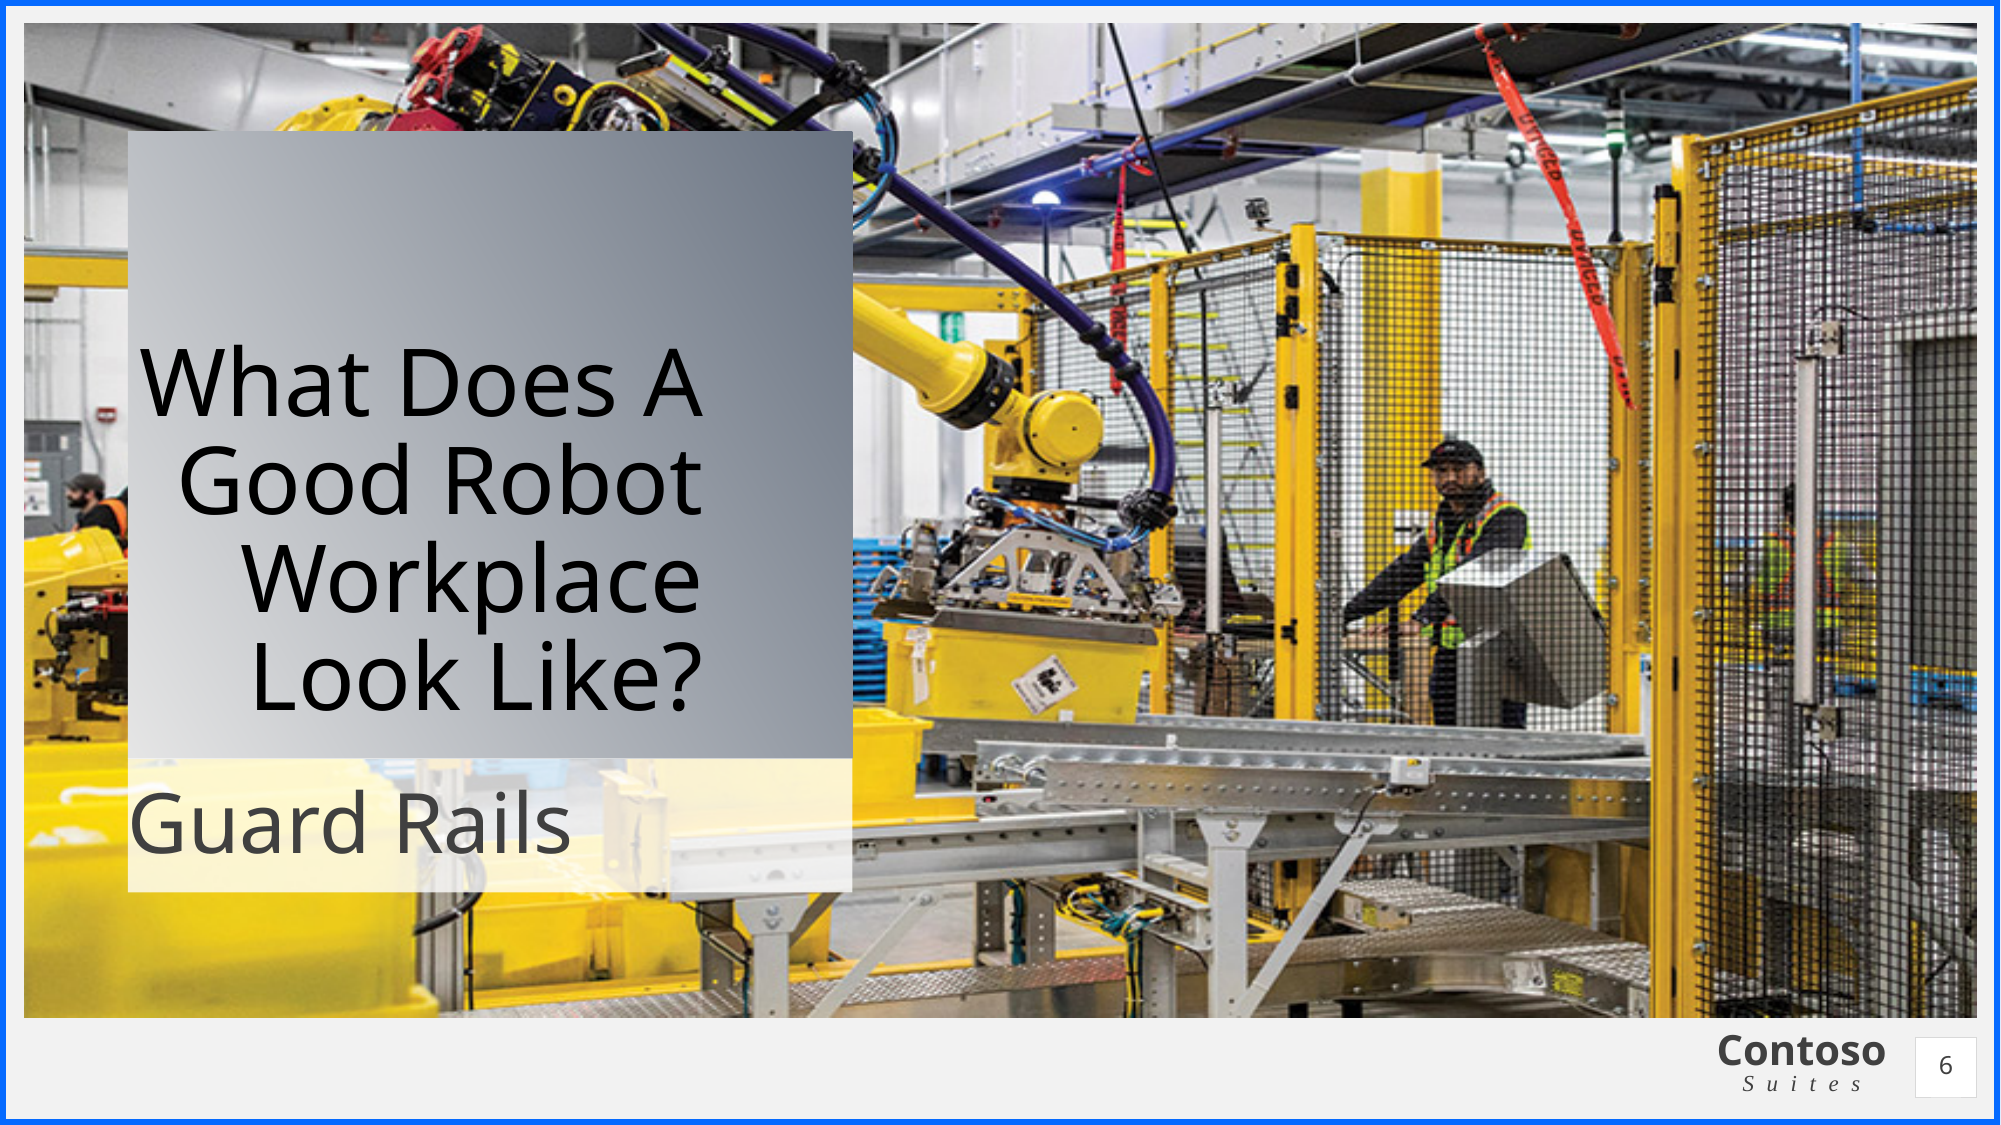

# What Does A Good Robot Workplace Look Like?
Guard Rails